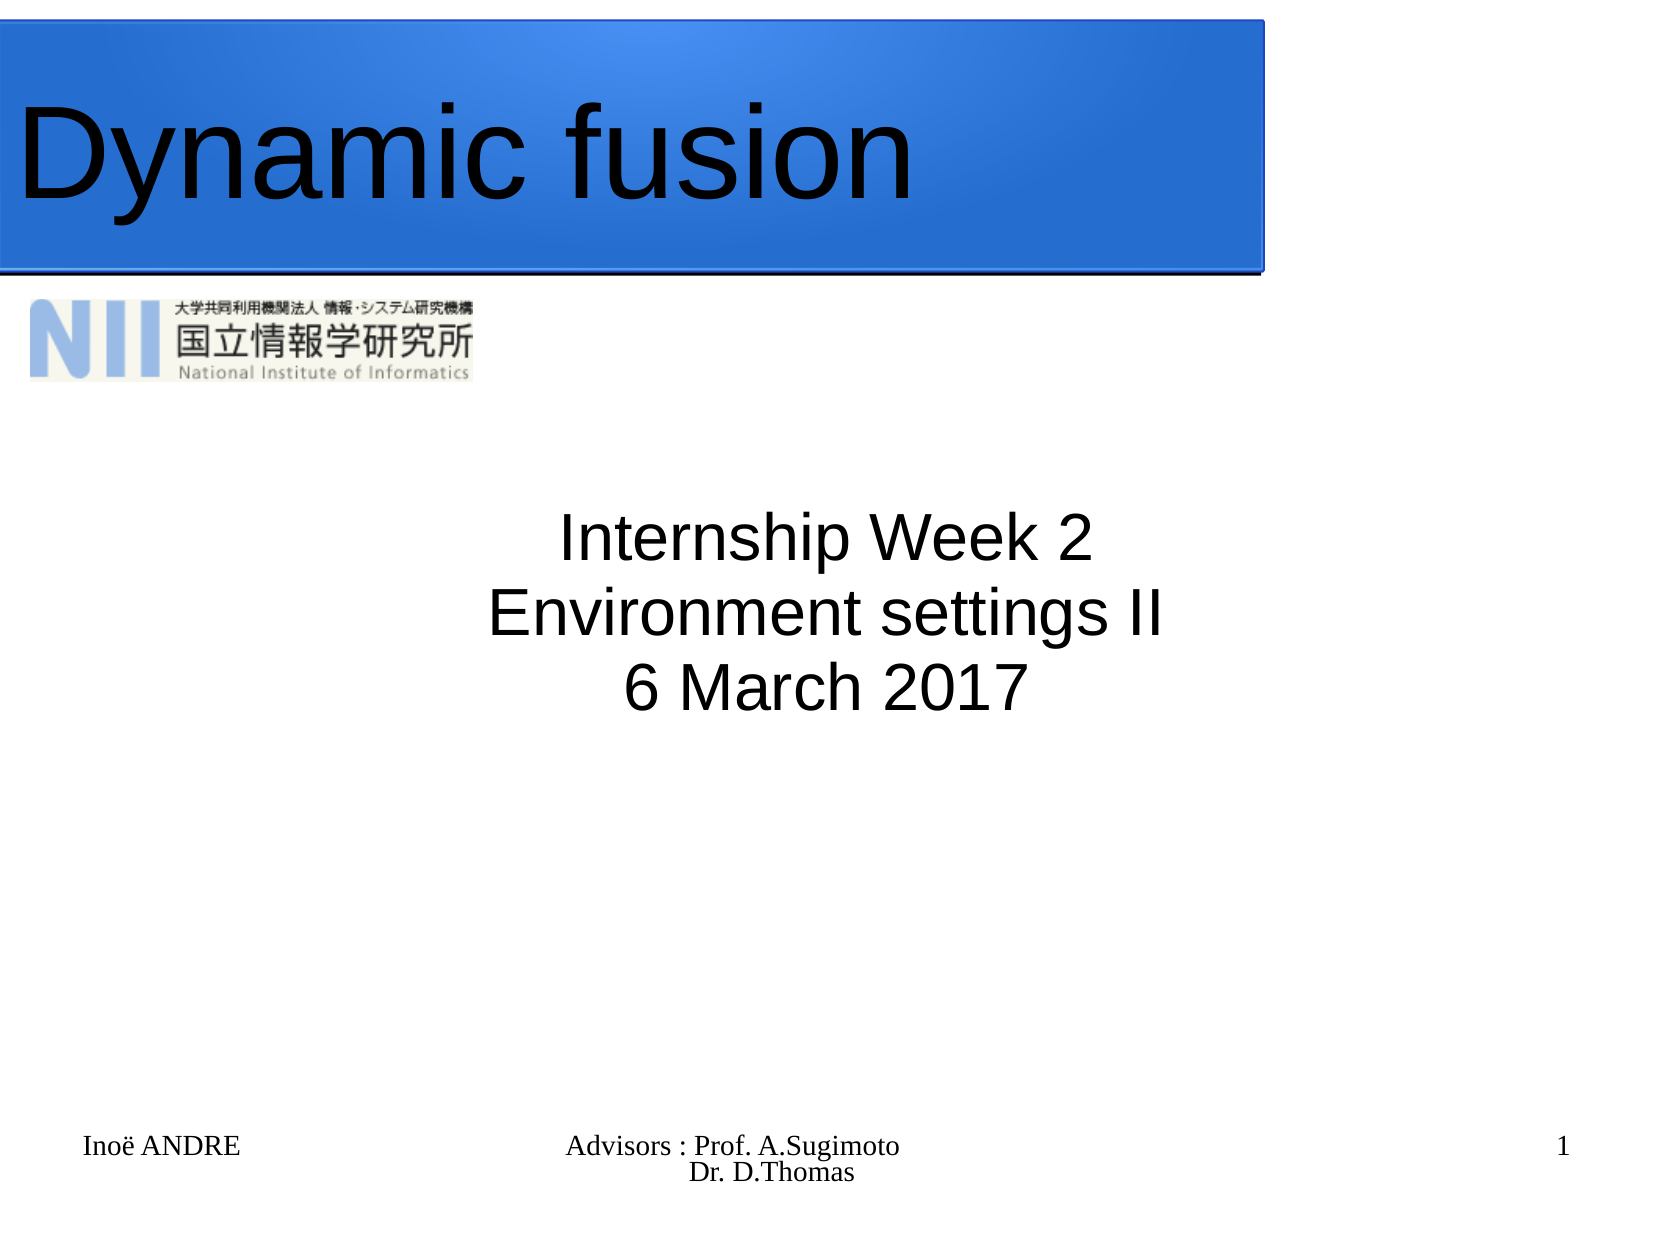

# Dynamic fusion
Internship Week 2
Environment settings II
6 March 2017
Inoë ANDRE
Advisors : Prof. A.Sugimoto Dr. D.Thomas
1